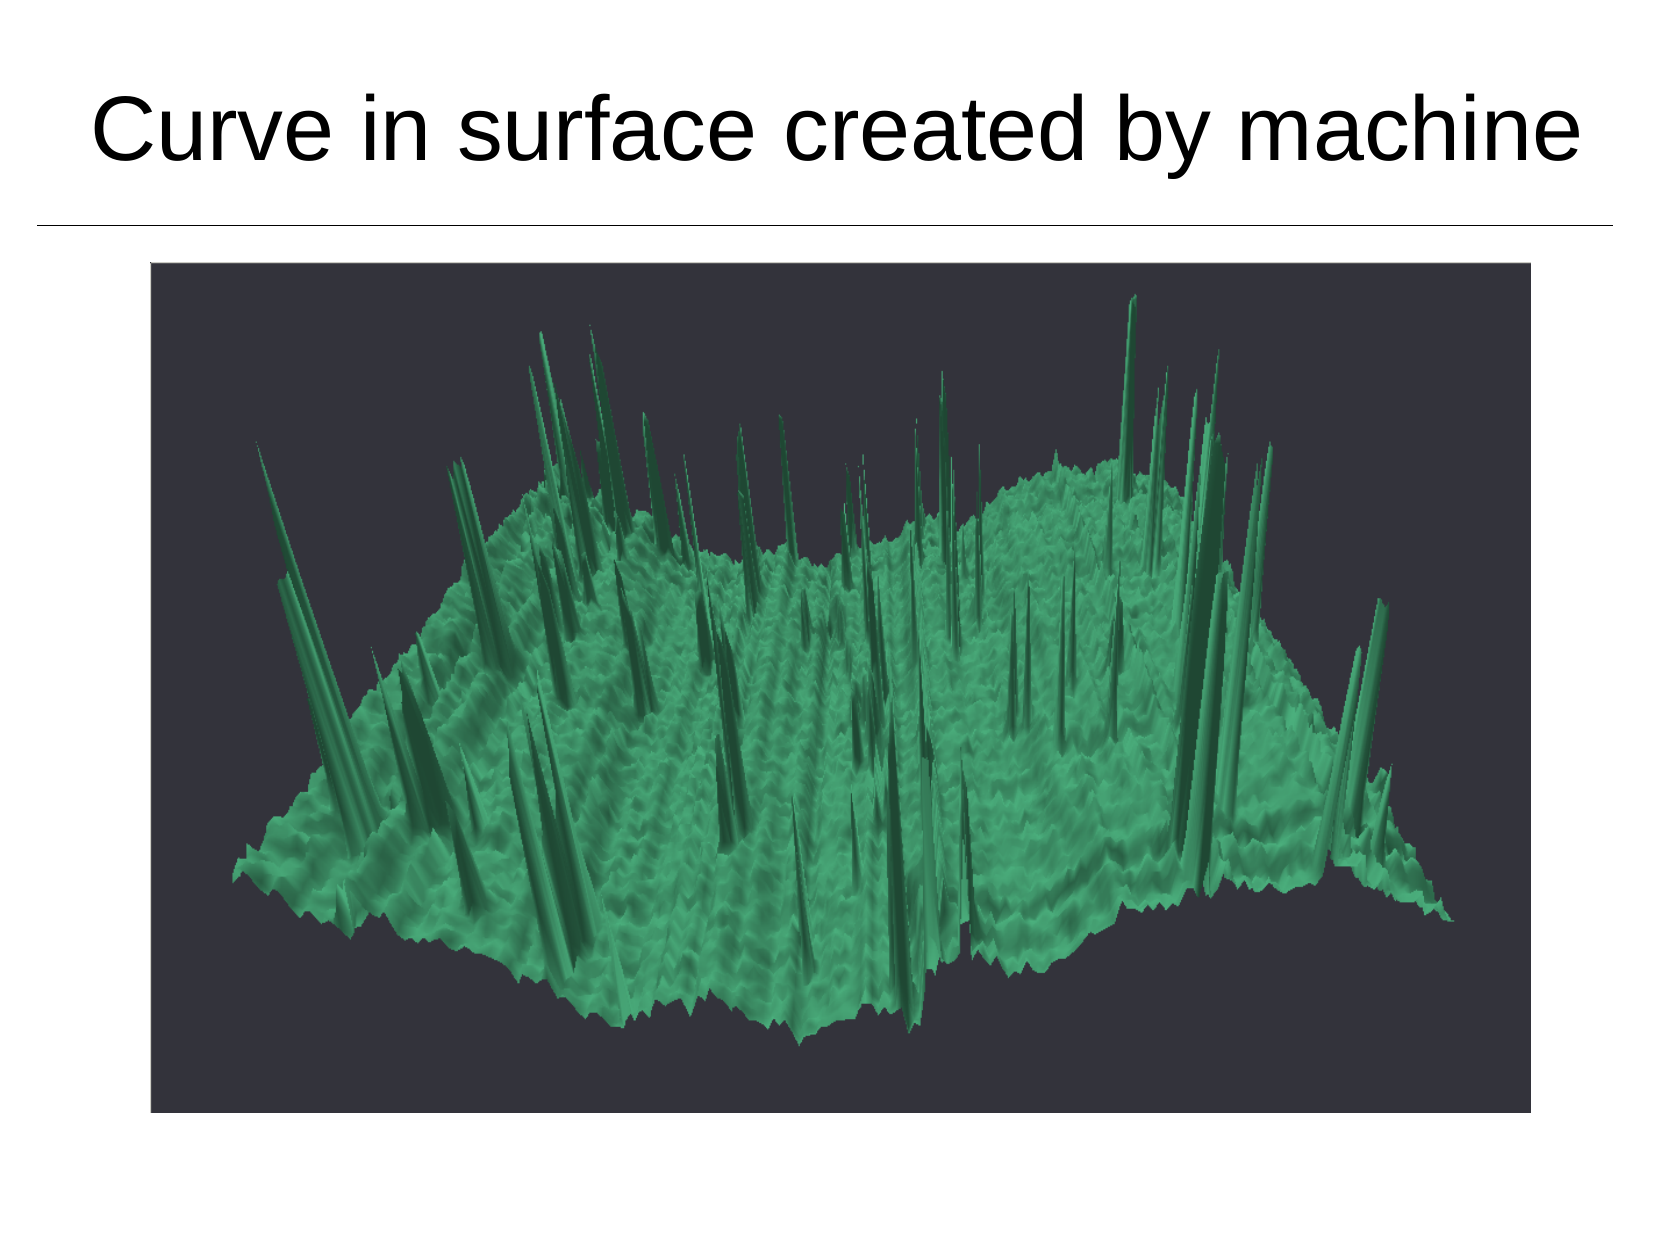

# Curve in surface created by machine